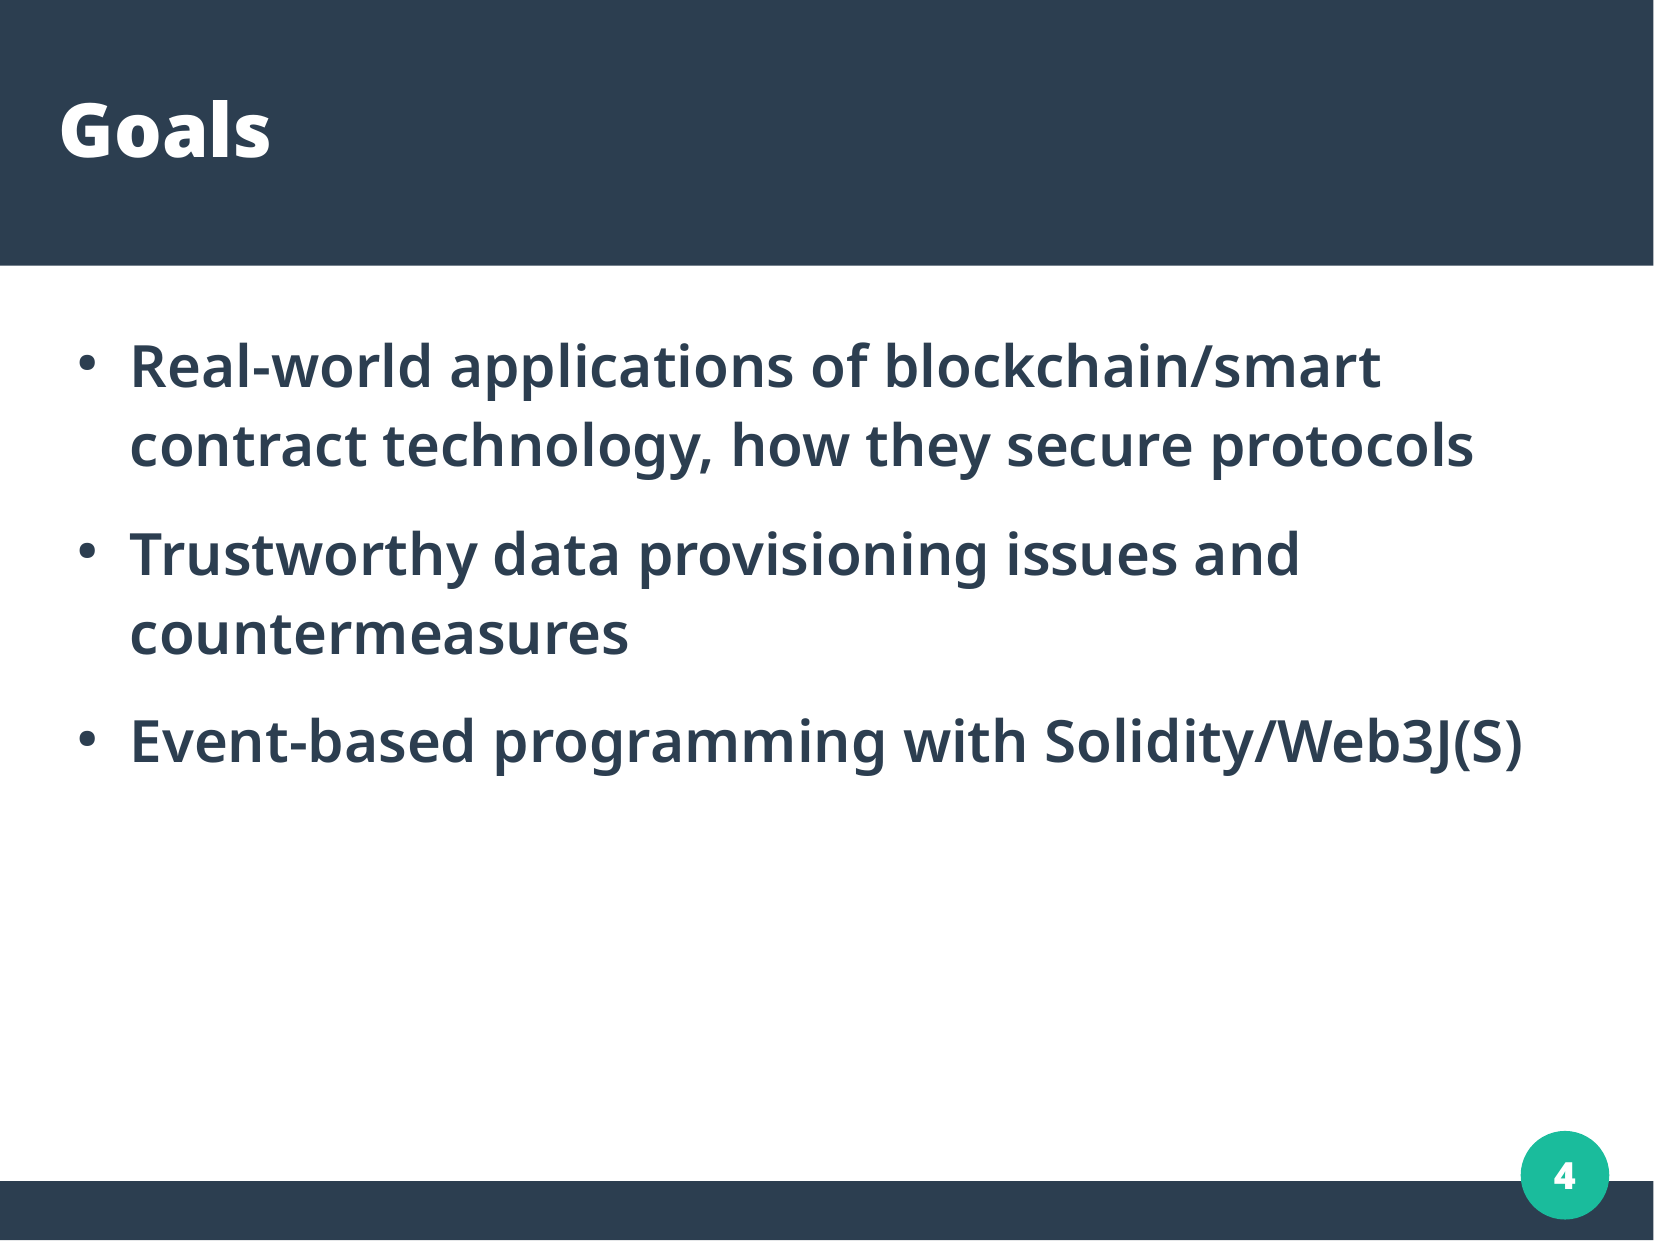

# Goals
Real-world applications of blockchain/smart contract technology, how they secure protocols
Trustworthy data provisioning issues and countermeasures
Event-based programming with Solidity/Web3J(S)
4